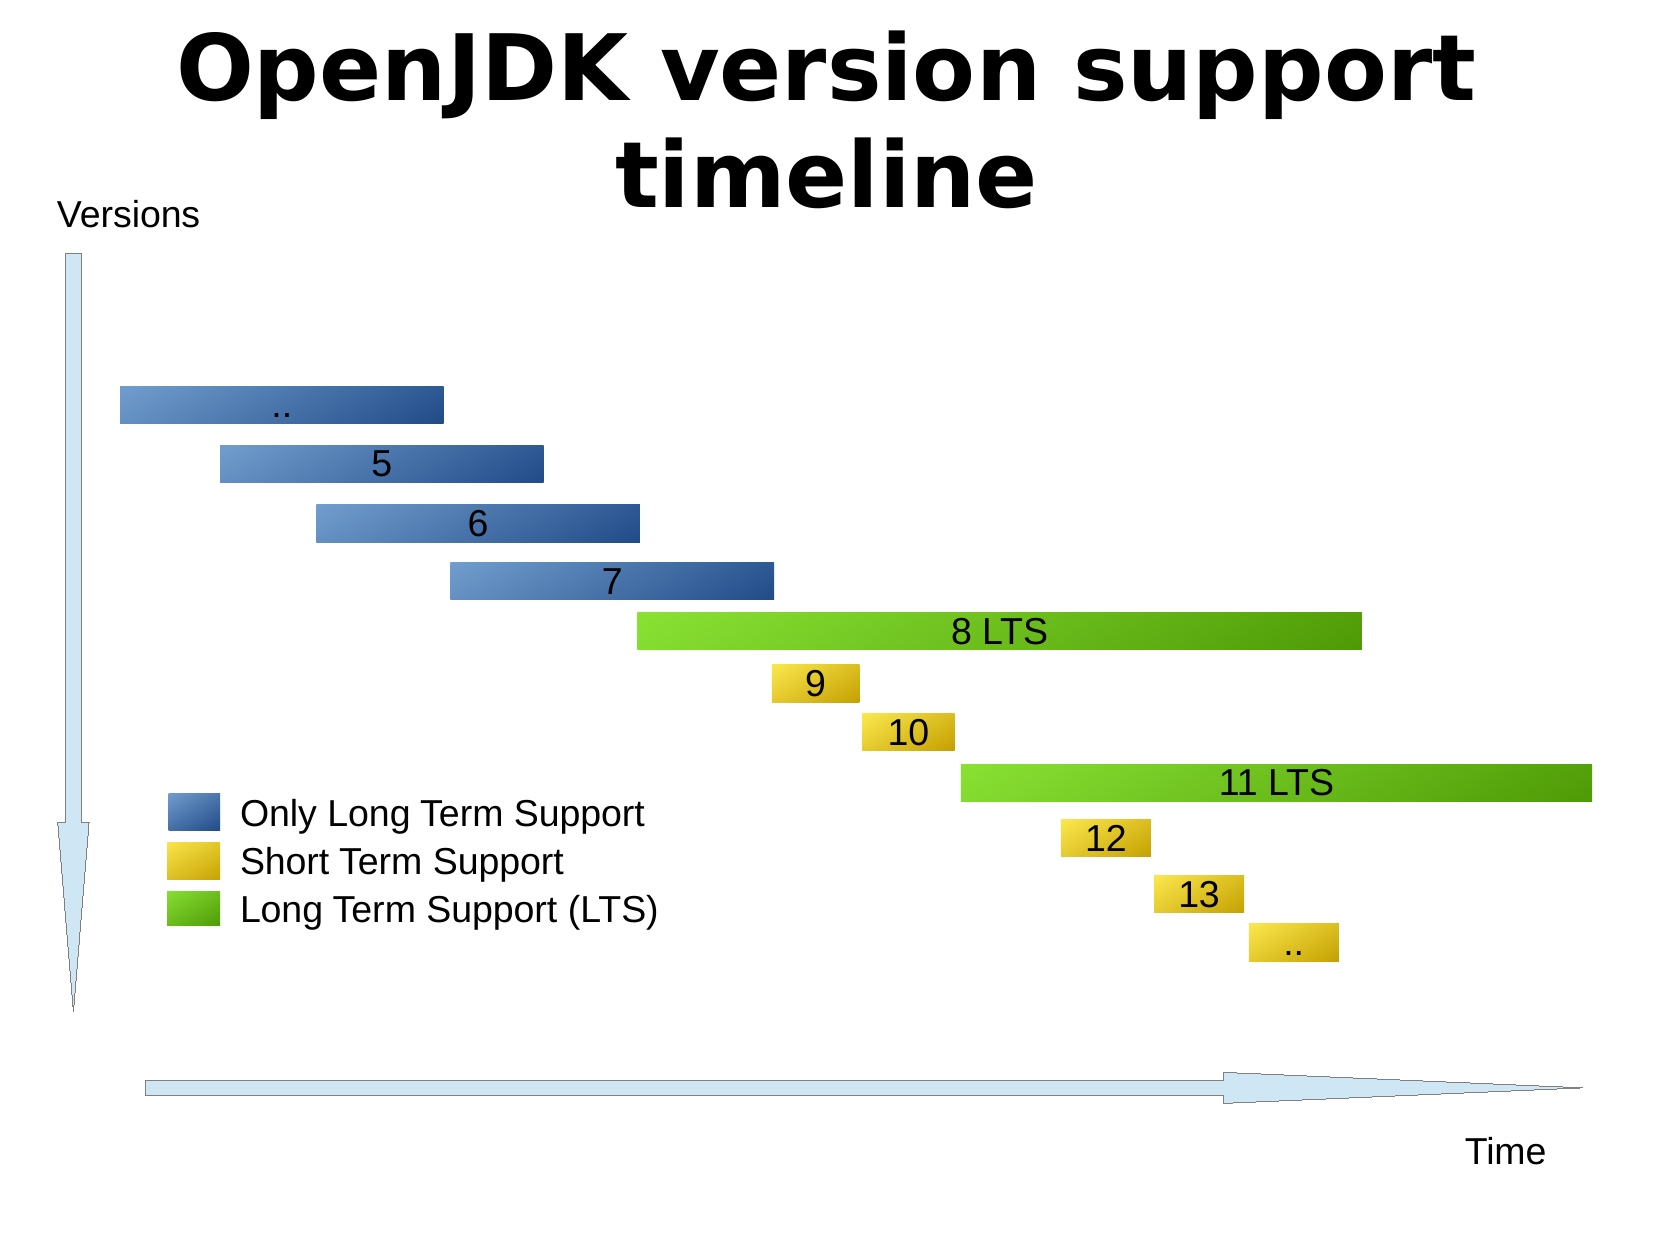

# OpenJDK version support timeline
Versions
..
5
6
7
8 LTS
9
10
11 LTS
Only Long Term Support
Short Term Support
Long Term Support (LTS)
12
13
..
Time